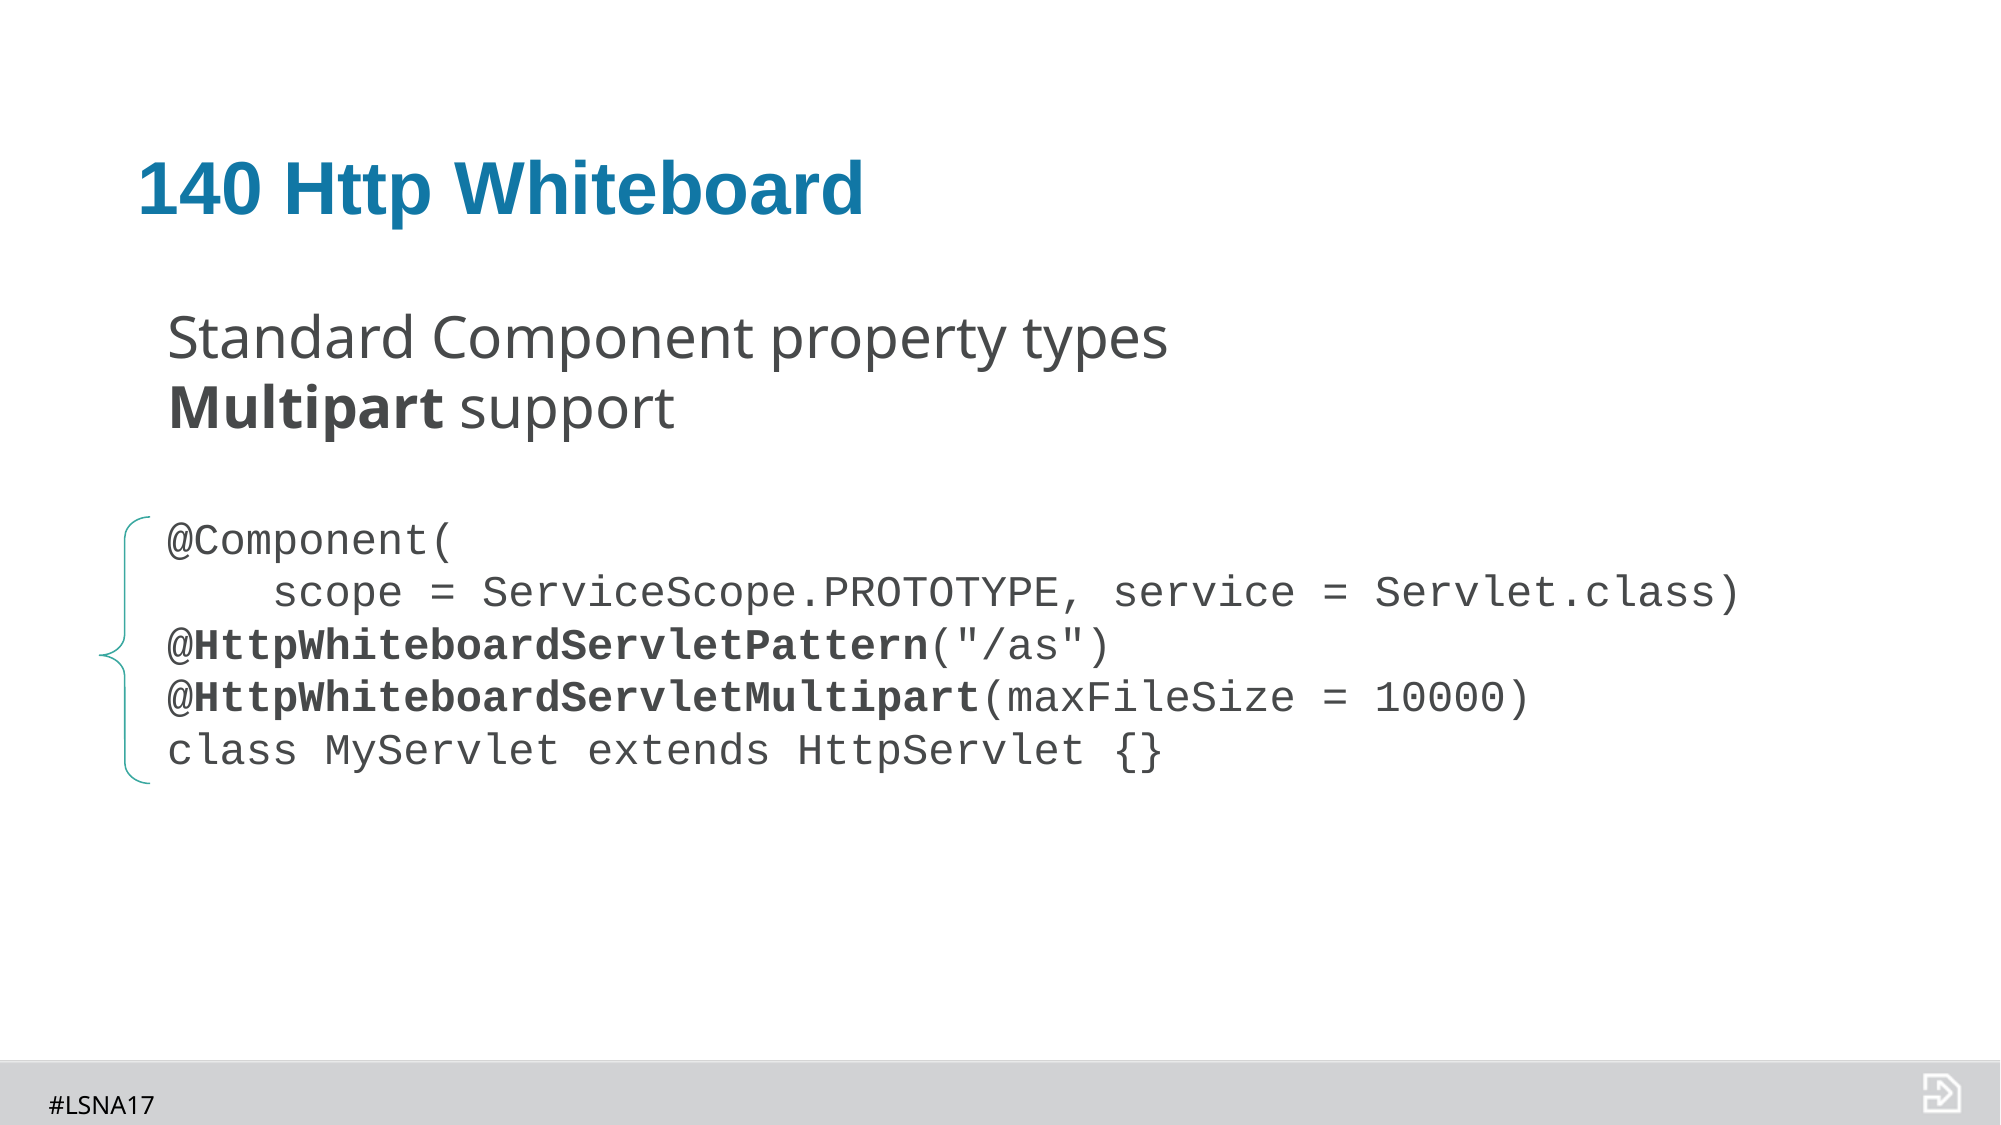

140 Http Whiteboard
# Standard Component property types
Multipart support
@Component(
 scope = ServiceScope.PROTOTYPE, service = Servlet.class)
@HttpWhiteboardServletPattern("/as")
@HttpWhiteboardServletMultipart(maxFileSize = 10000)
class MyServlet extends HttpServlet {}